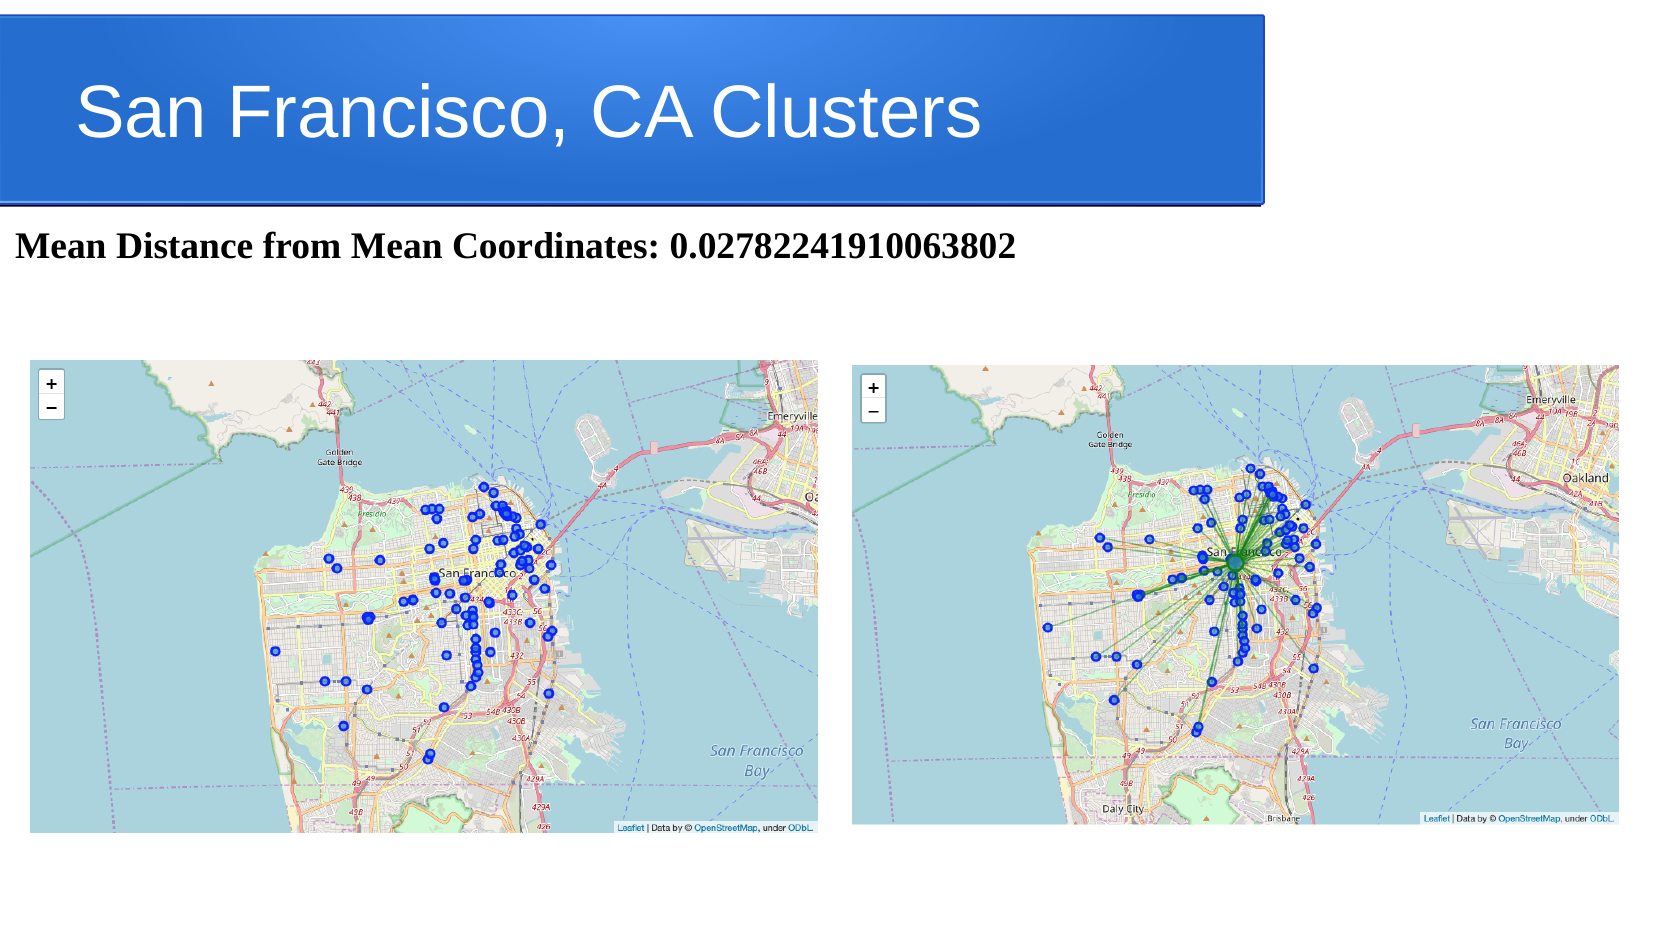

# San Francisco, CA Clusters
Mean Distance from Mean Coordinates: 0.02782241910063802